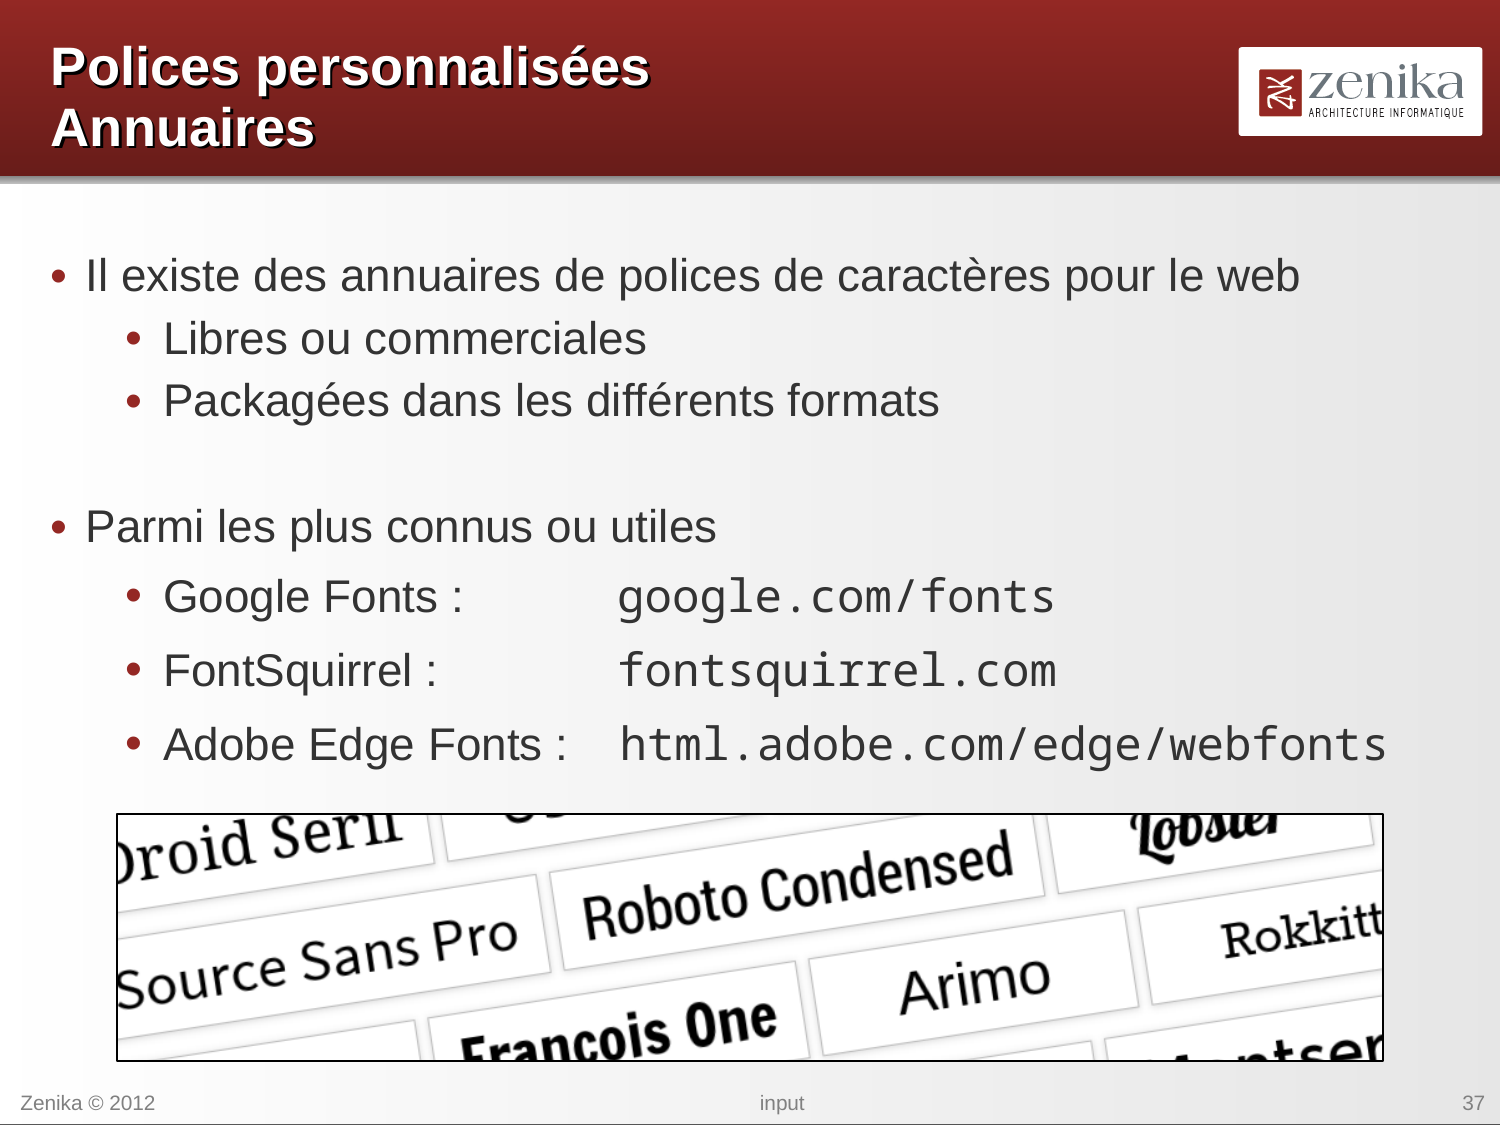

# Polices personnalisées Annuaires
Il existe des annuaires de polices de caractères pour le web
Libres ou commerciales
Packagées dans les différents formats
Parmi les plus connus ou utiles
Google Fonts : google.com/fonts
FontSquirrel : fontsquirrel.com
Adobe Edge Fonts : html.adobe.com/edge/webfonts